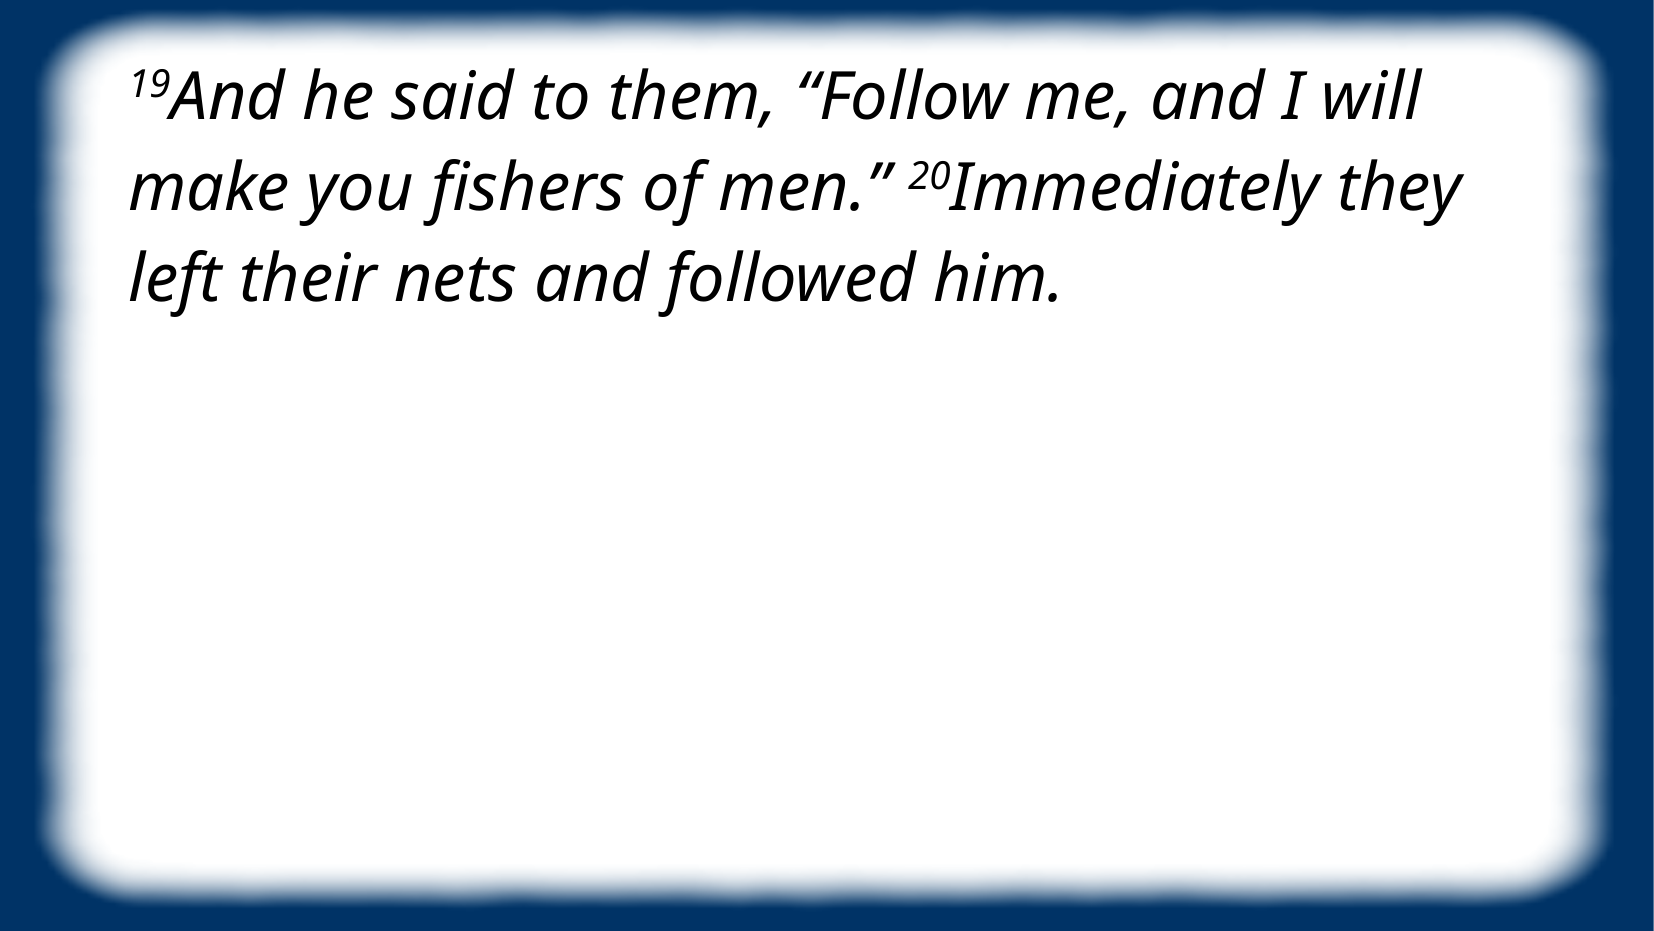

19And he said to them, “Follow me, and I will make you fishers of men.” 20Immediately they left their nets and followed him.